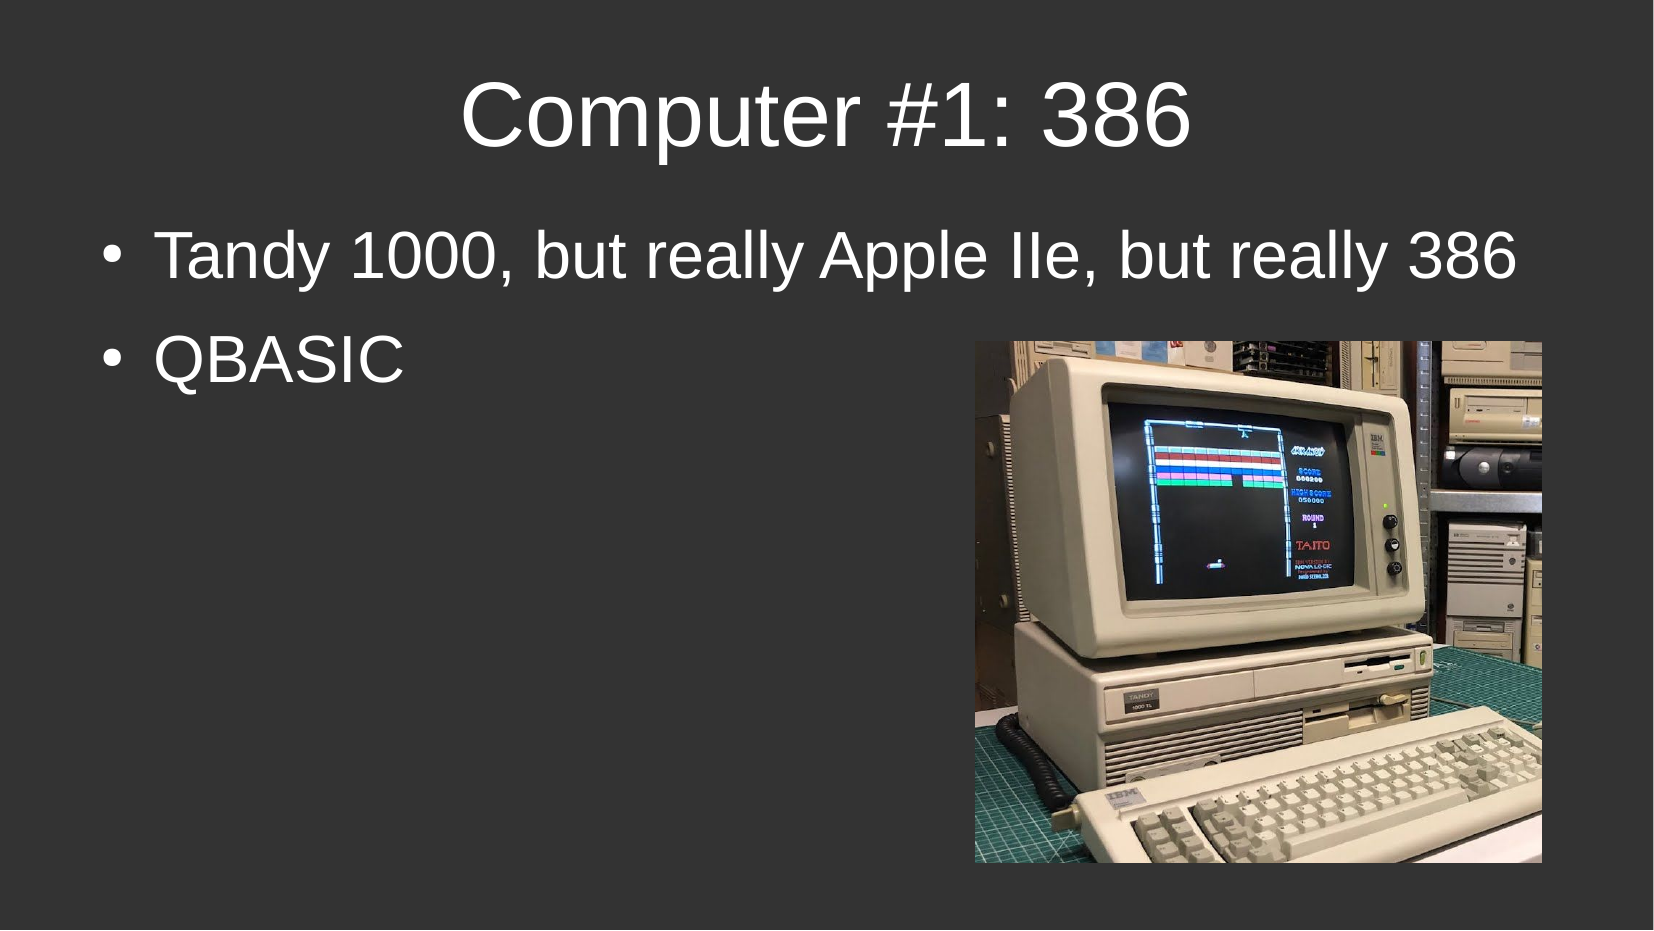

# Computer #1: 386
Tandy 1000, but really Apple IIe, but really 386
QBASIC